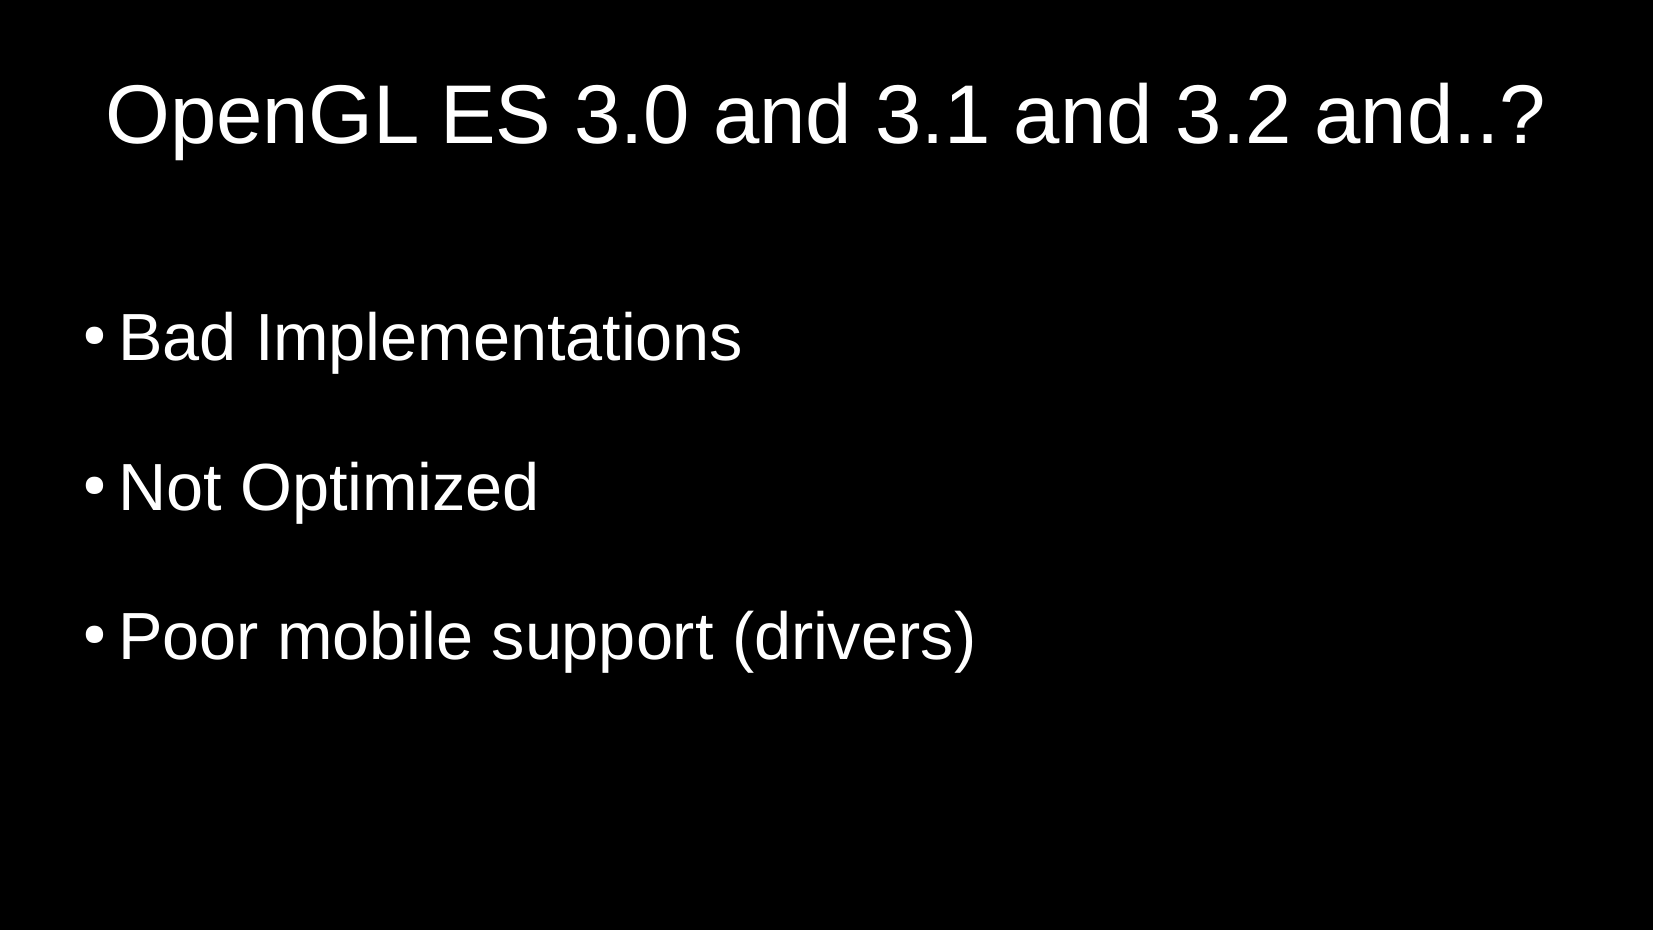

# OpenGL ES 3.0 and 3.1 and 3.2 and..?
Bad Implementations
Not Optimized
Poor mobile support (drivers)